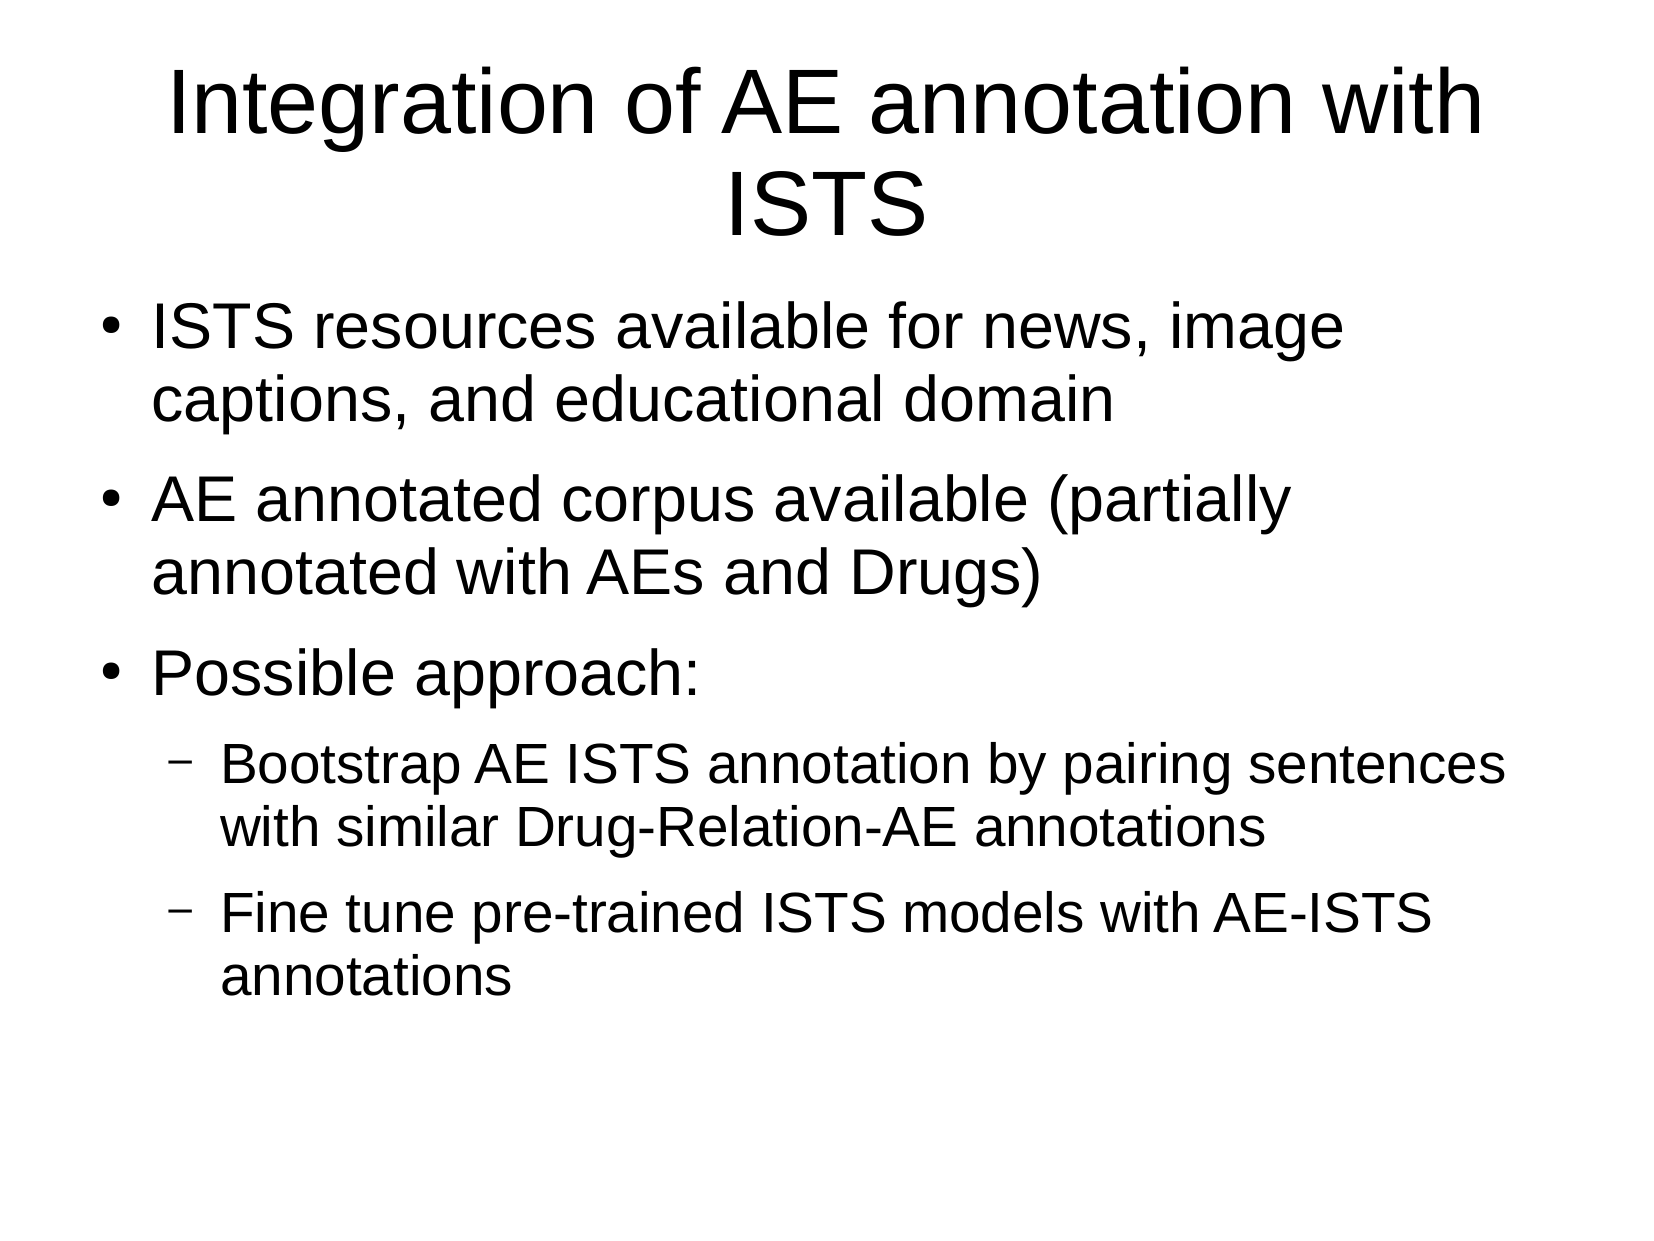

# Integration of AE annotation with ISTS
ISTS resources available for news, image captions, and educational domain
AE annotated corpus available (partially annotated with AEs and Drugs)
Possible approach:
Bootstrap AE ISTS annotation by pairing sentences with similar Drug-Relation-AE annotations
Fine tune pre-trained ISTS models with AE-ISTS annotations